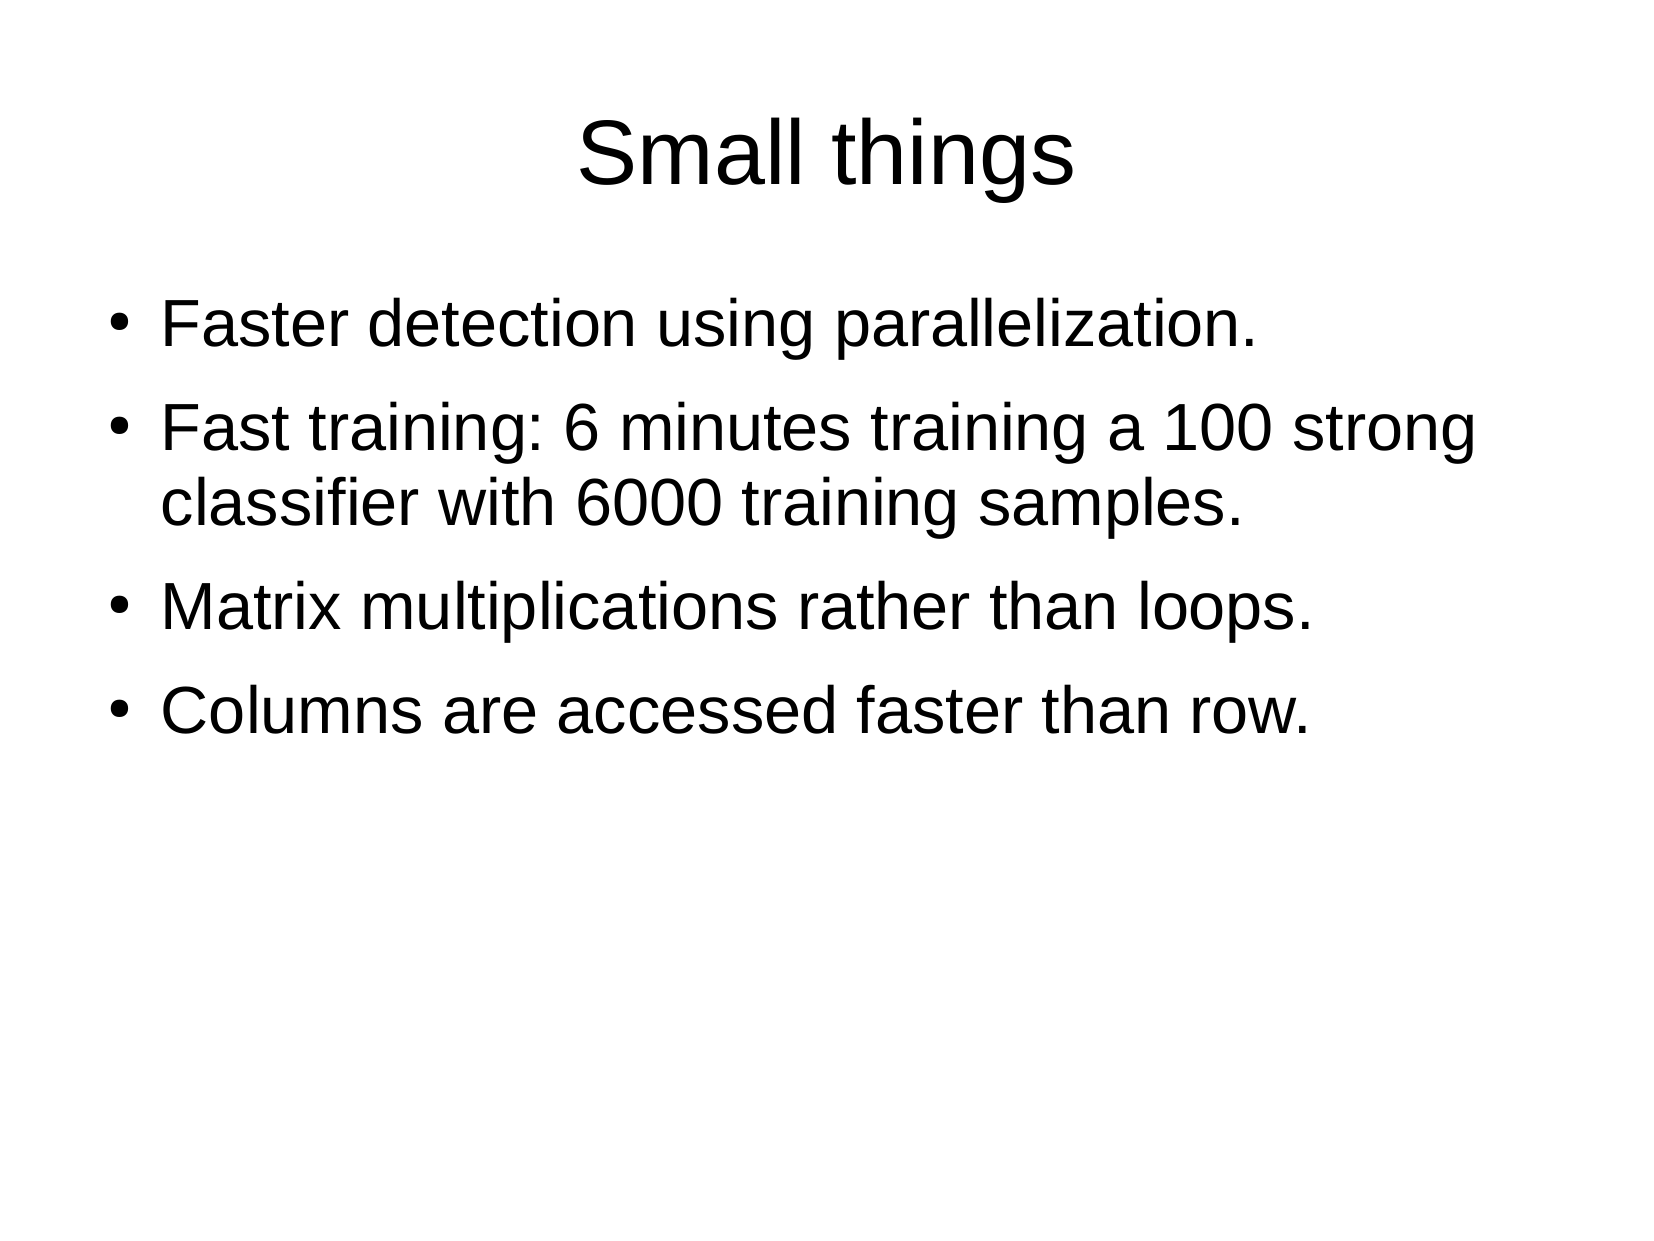

# Small things
Faster detection using parallelization.
Fast training: 6 minutes training a 100 strong classifier with 6000 training samples.
Matrix multiplications rather than loops.
Columns are accessed faster than row.